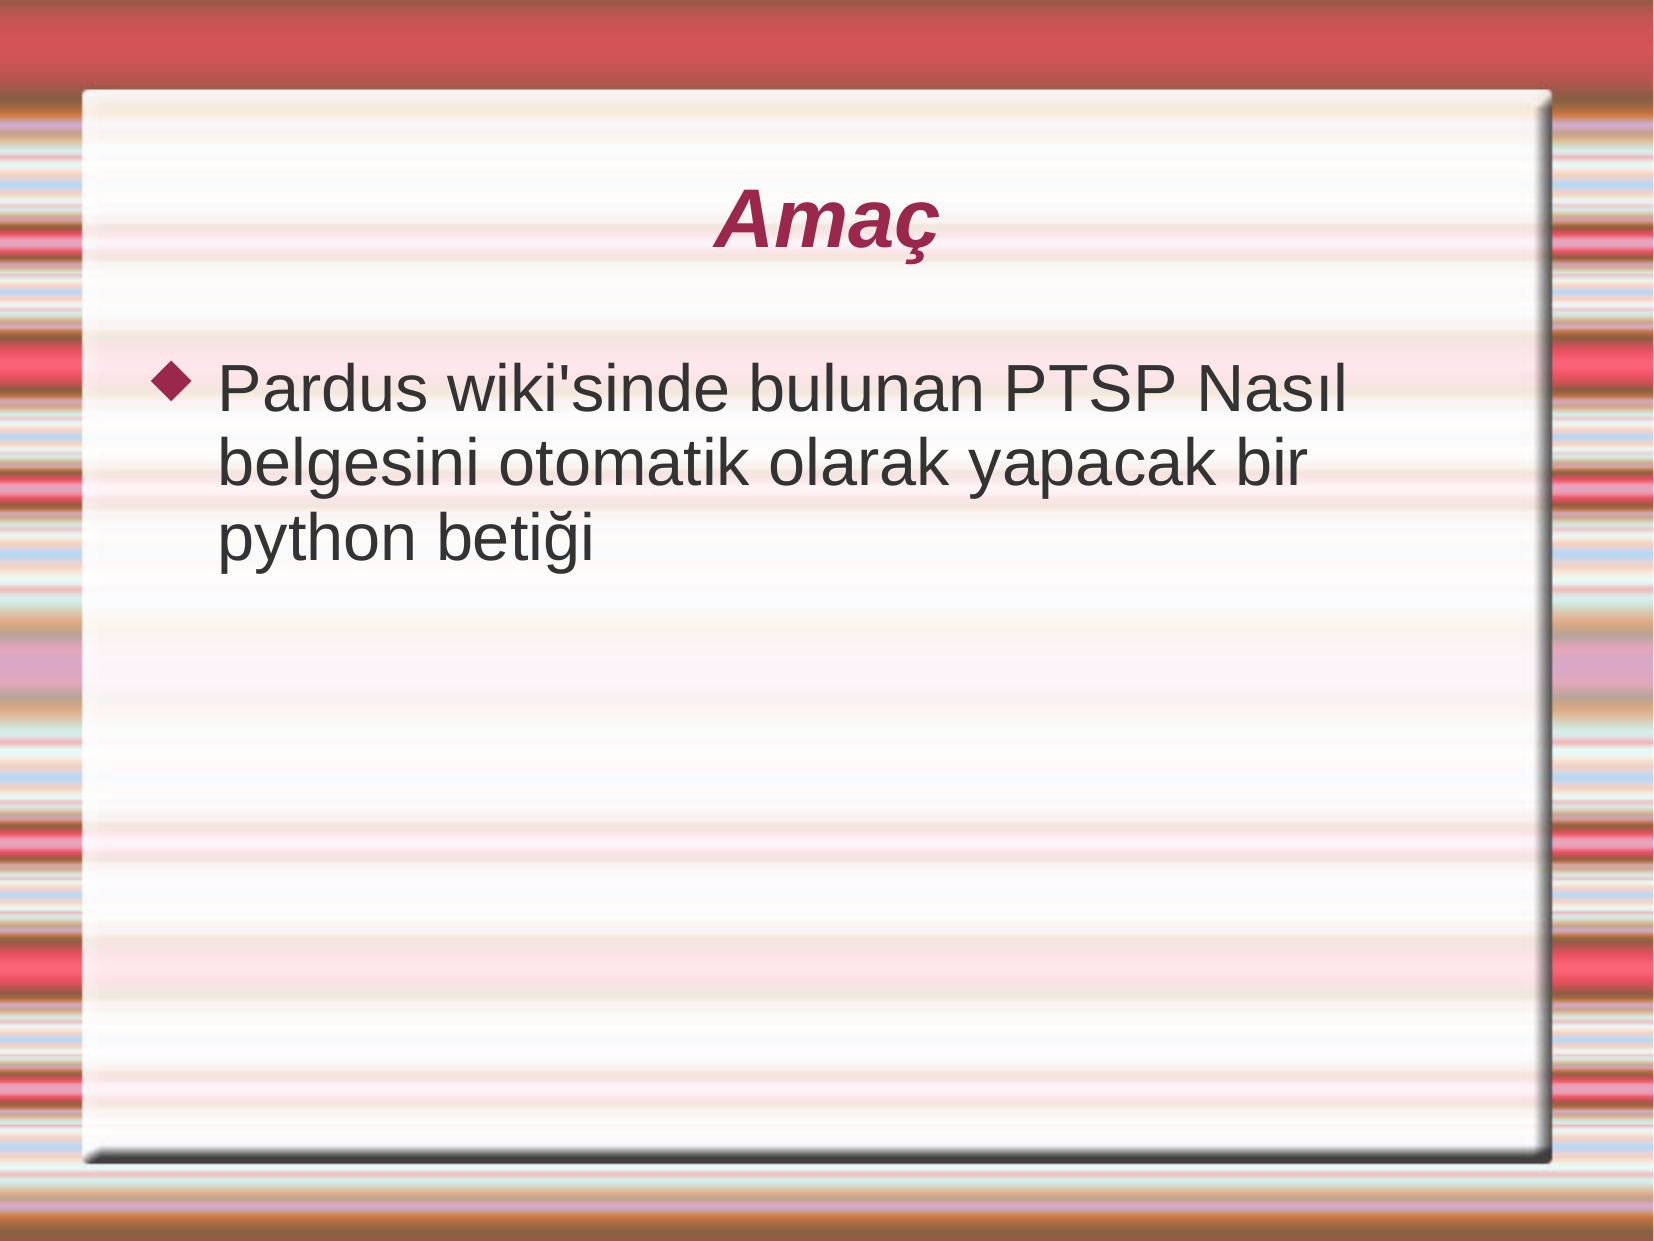

# Amaç
Pardus wiki'sinde bulunan PTSP Nasıl belgesini otomatik olarak yapacak bir python betiği